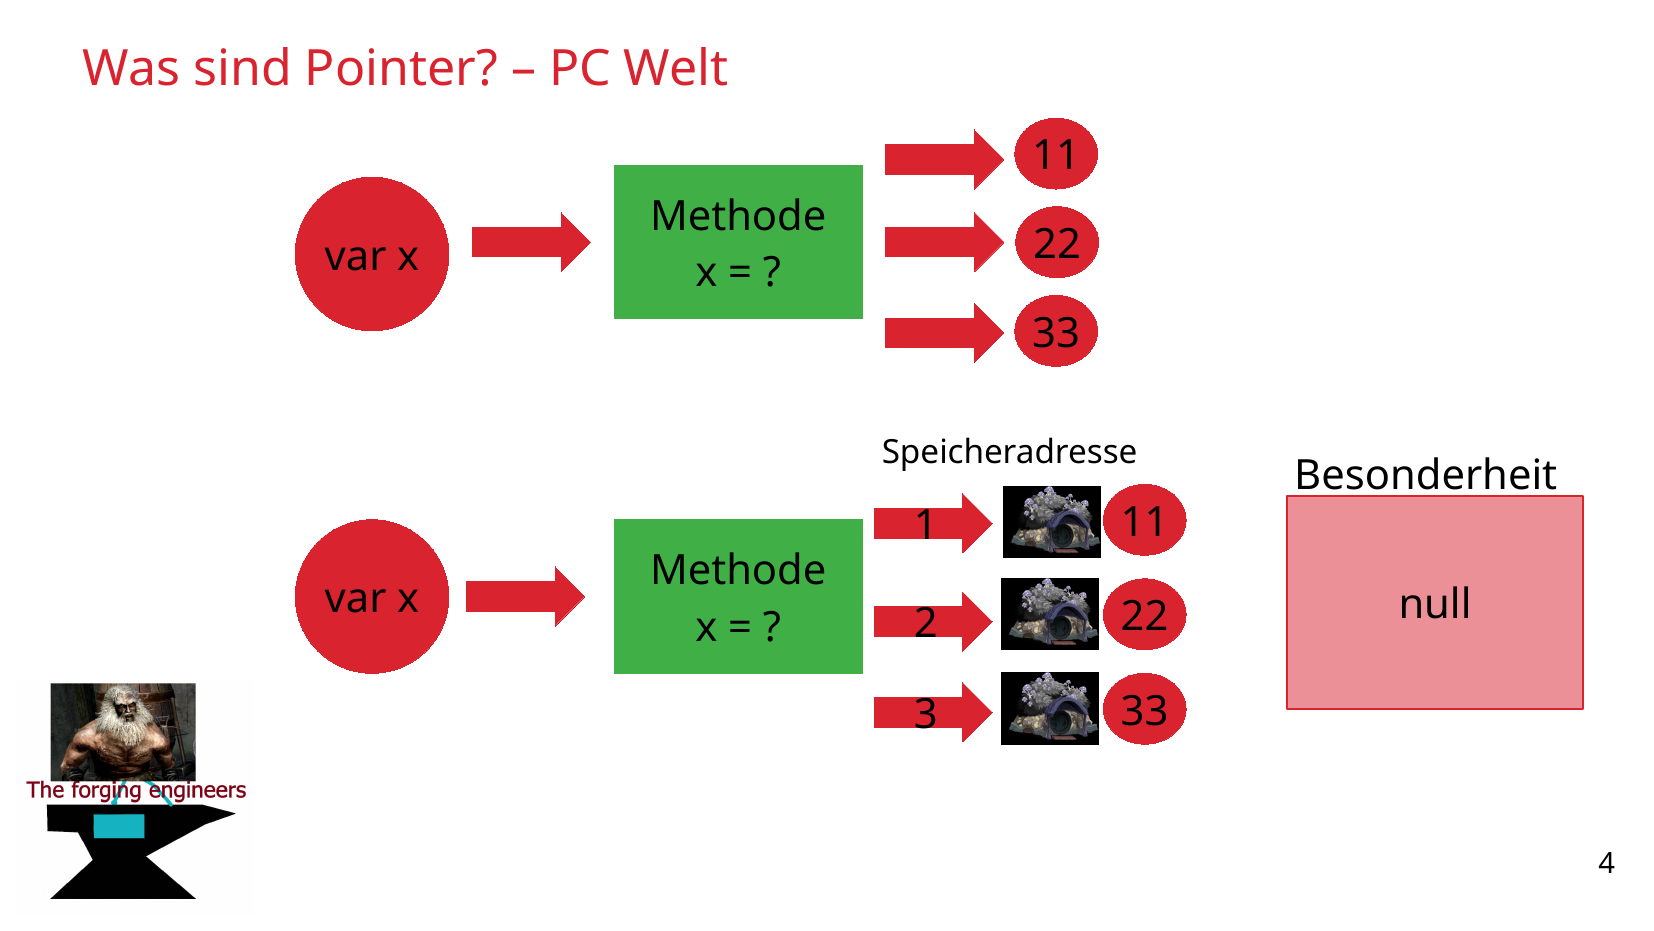

# Was sind Pointer? – PC Welt
11
Methode
x = ?
var x
22
33
Speicheradresse
Besonderheit
11
1
null
var x
Methode
x = ?
22
2
33
3